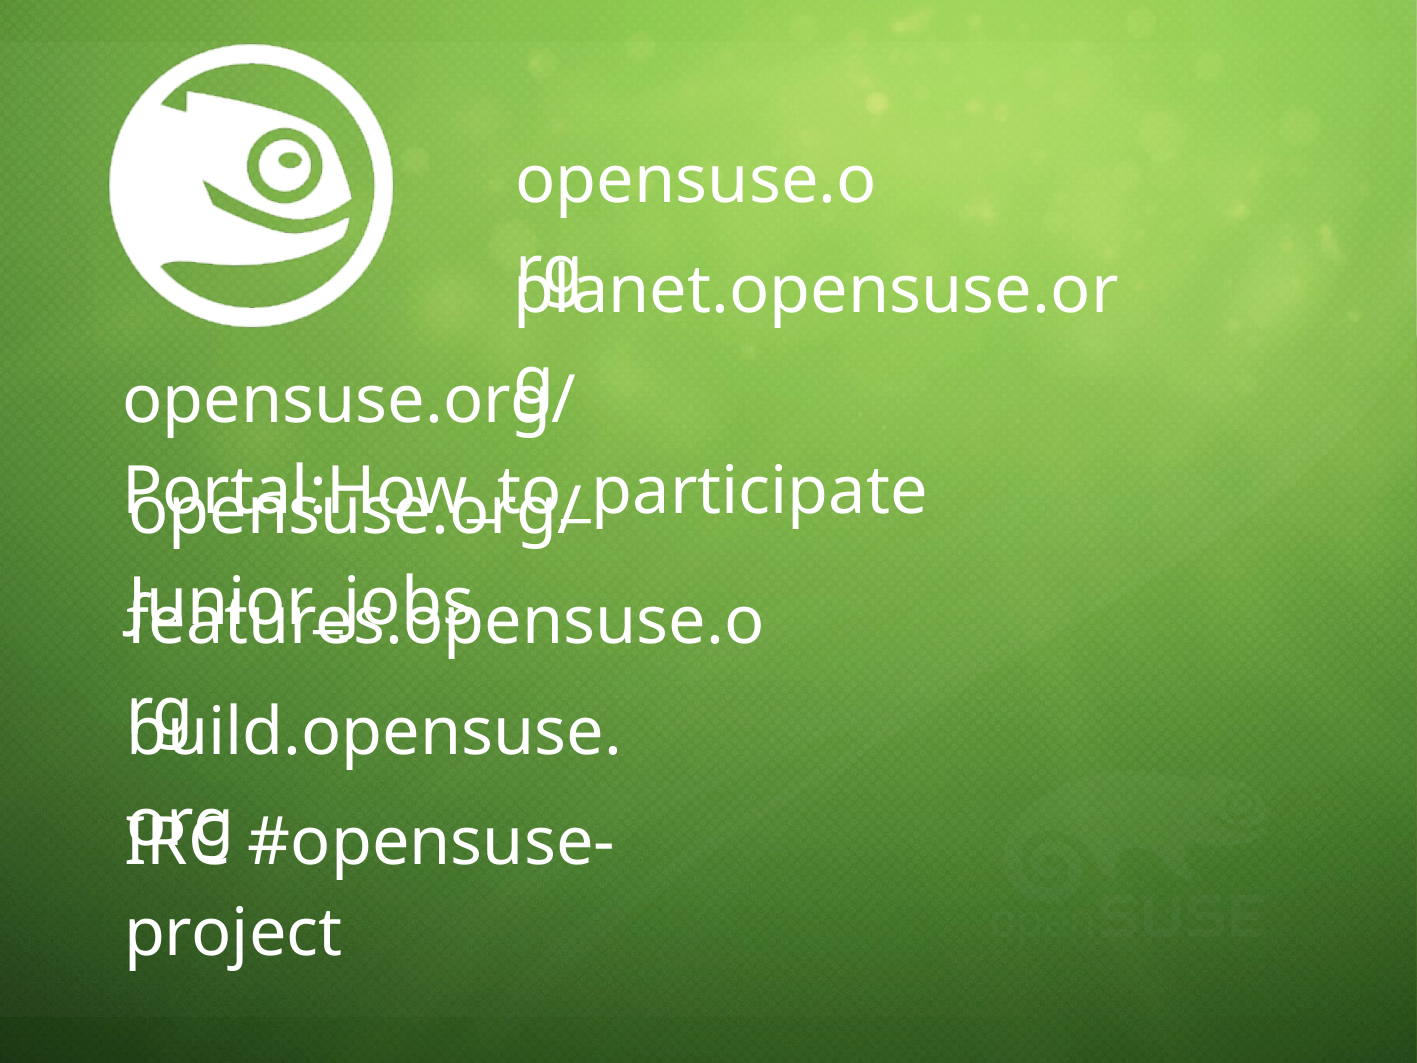

opensuse.org
planet.opensuse.org
opensuse.org/Portal:How_to_participate
opensuse.org/Junior_jobs
features.opensuse.org
build.opensuse.org
IRC #opensuse-project